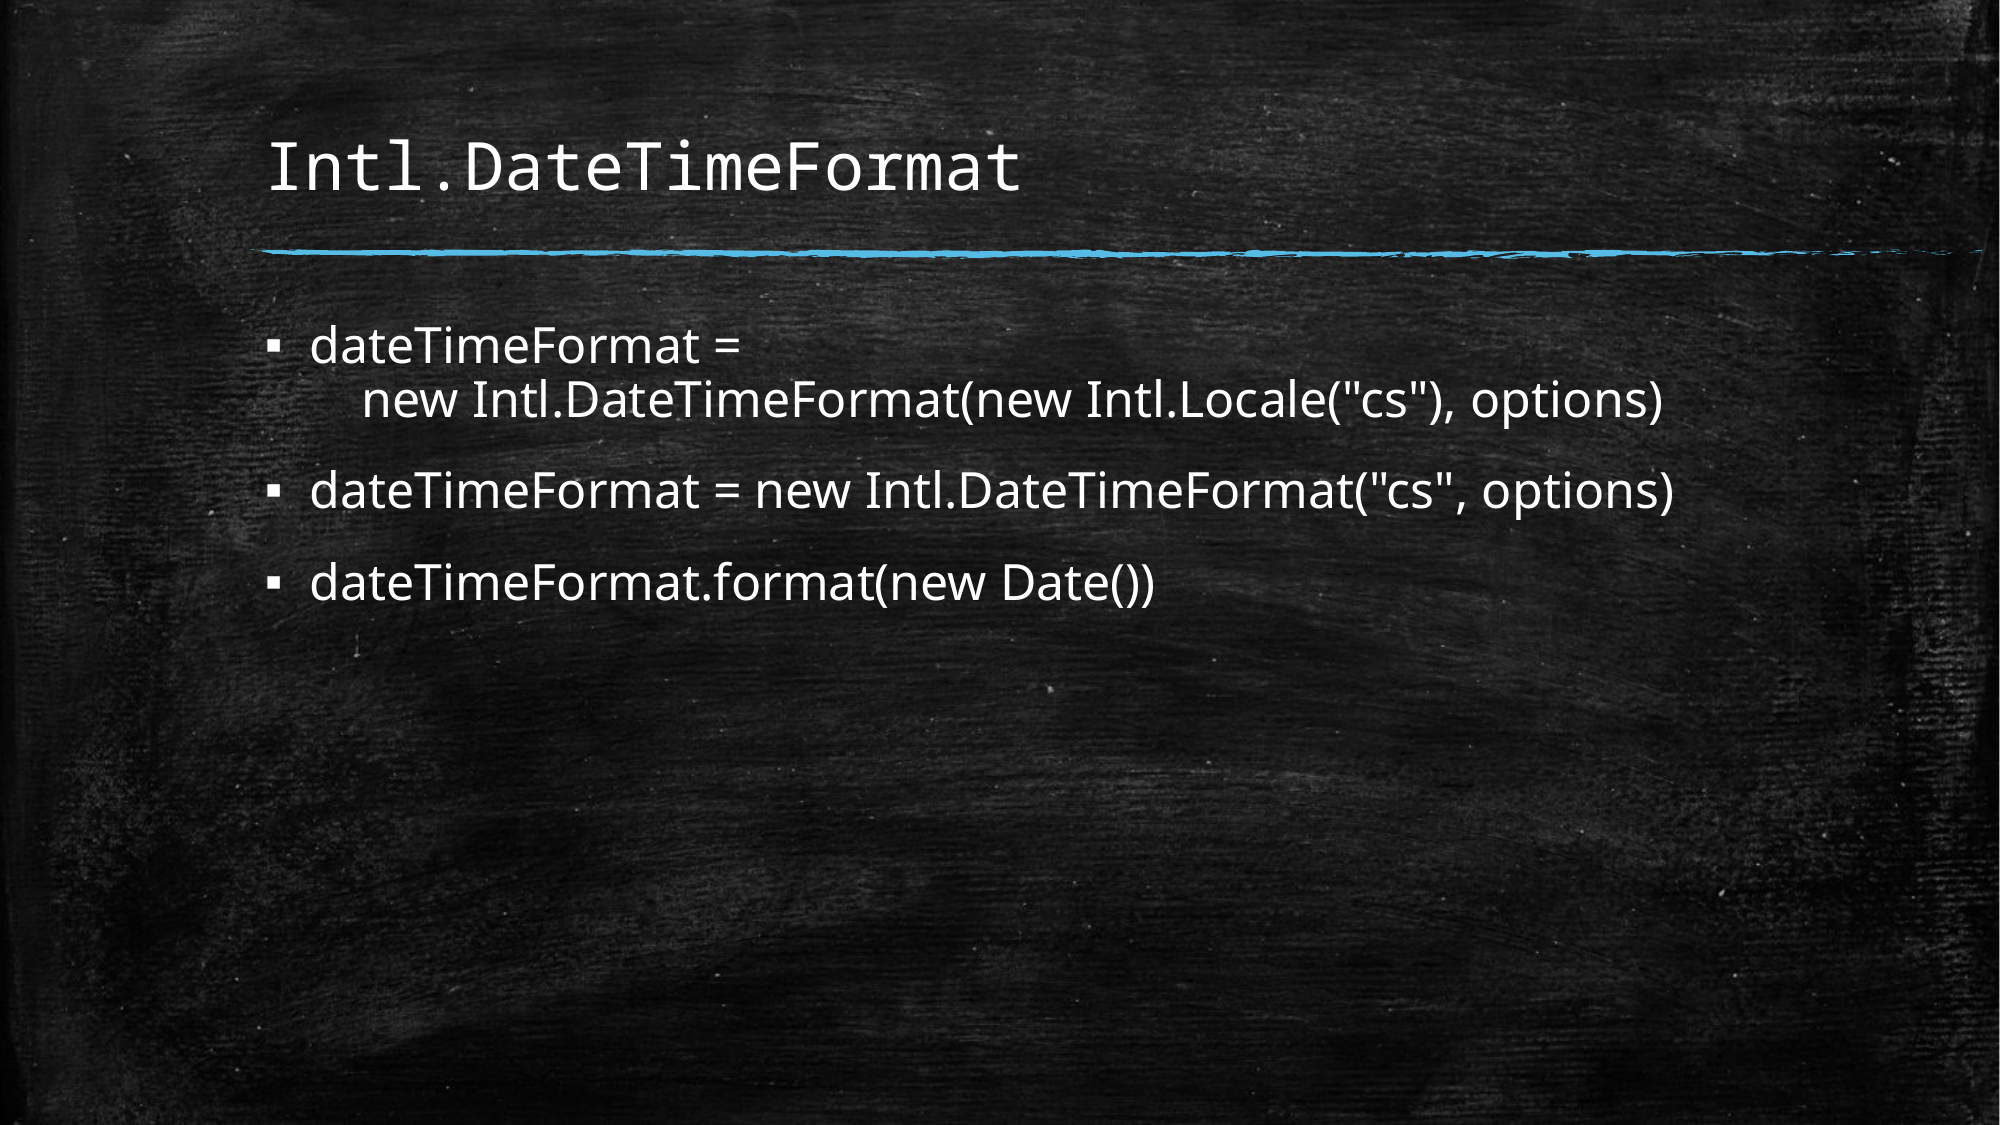

# Intl.DateTimeFormat
dateTimeFormat =
 new Intl.DateTimeFormat(new Intl.Locale("cs"), options)
dateTimeFormat = new Intl.DateTimeFormat("cs", options)
dateTimeFormat.format(new Date())